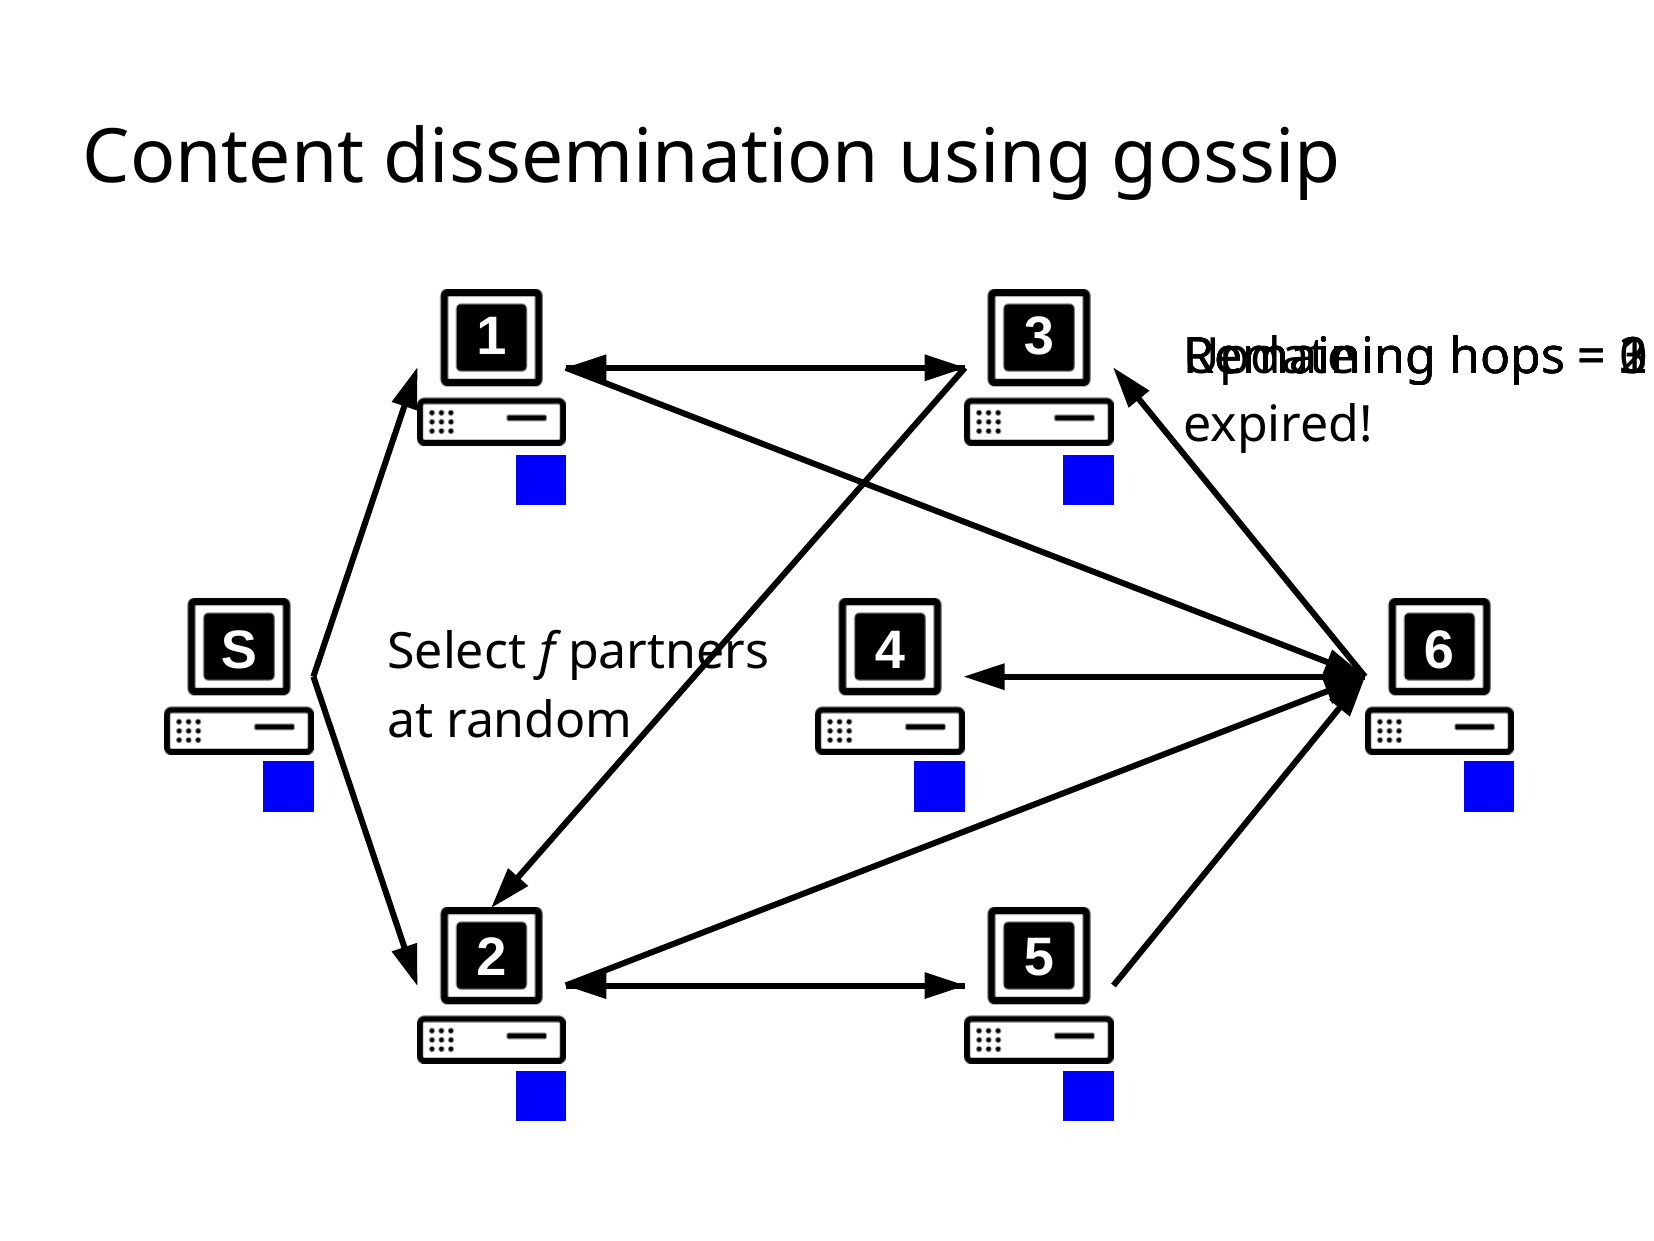

# Content dissemination using gossip
1
3
Remaining hops = 3
Remaining hops = 2
Remaining hops = 1
Remaining hops = 0
Update expired!
Select f partners at random
S
4
6
2
5